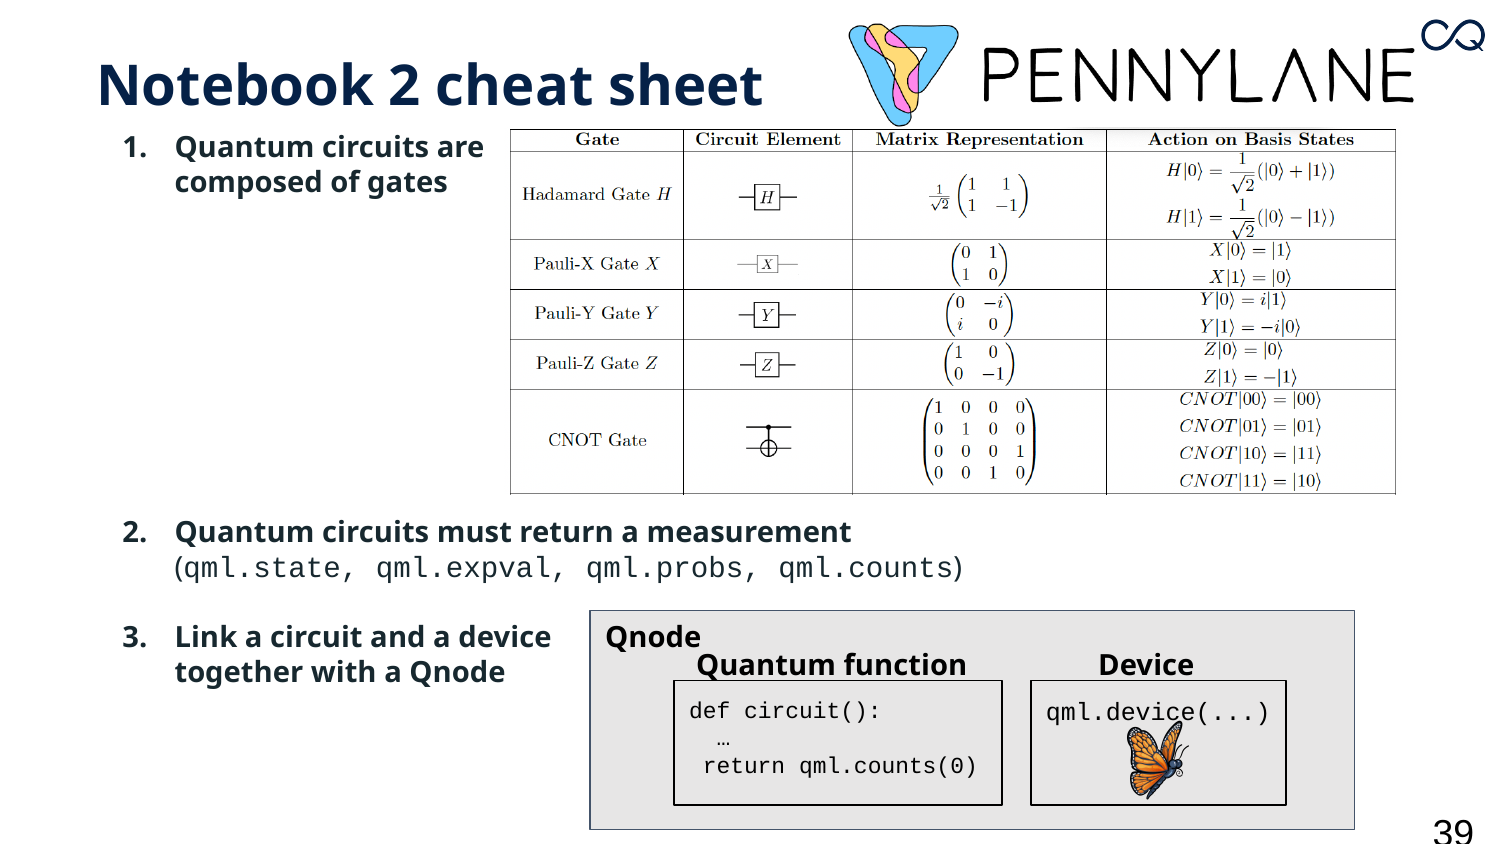

# Notebook 2 cheat sheet
Quantum circuits are
composed of gates
Quantum circuits must return a measurement
(qml.state, qml.expval, qml.probs, qml.counts)
Link a circuit and a device
together with a Qnode
Qnode
Quantum function
Device
def circuit():
 …
 return qml.counts(0)
qml.device(...)